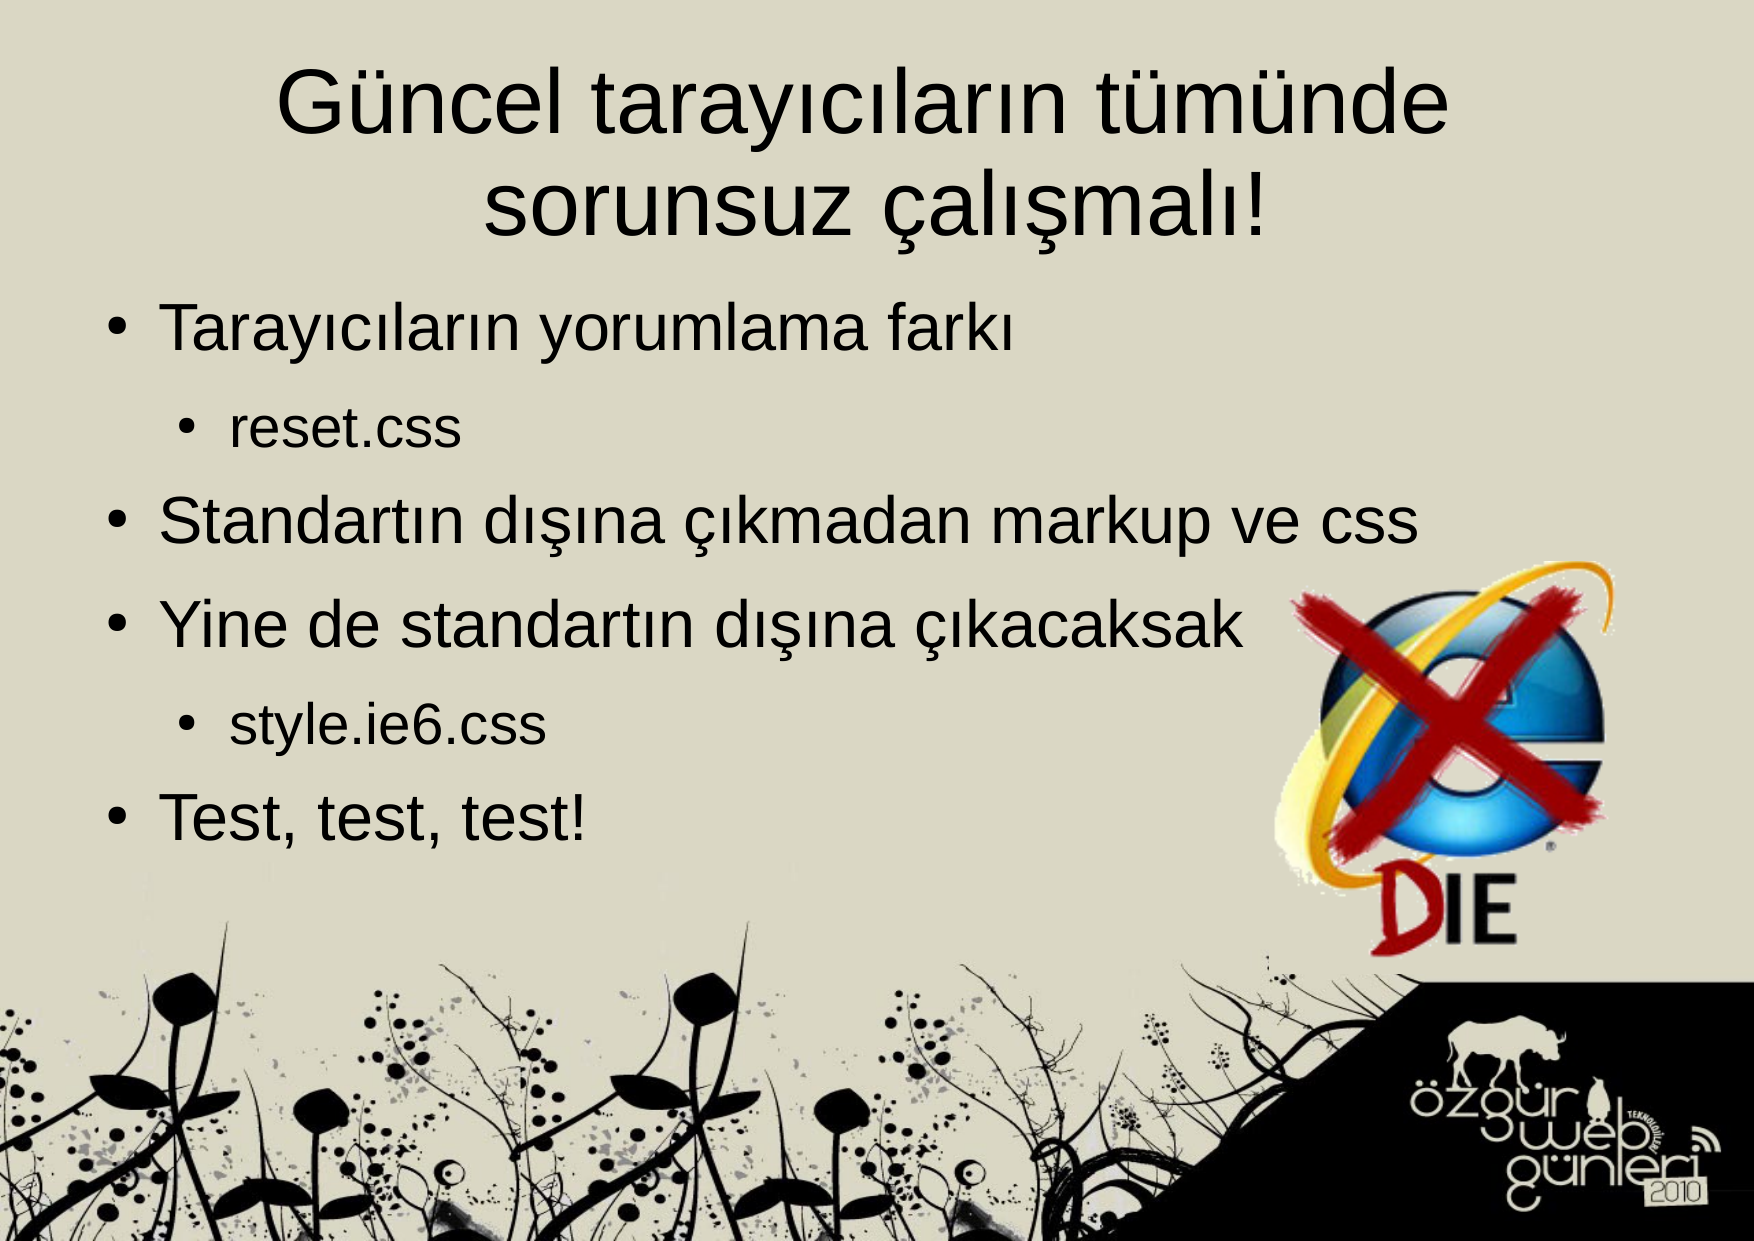

# Güncel tarayıcıların tümünde sorunsuz çalışmalı!
Tarayıcıların yorumlama farkı
reset.css
Standartın dışına çıkmadan markup ve css
Yine de standartın dışına çıkacaksak
style.ie6.css
Test, test, test!